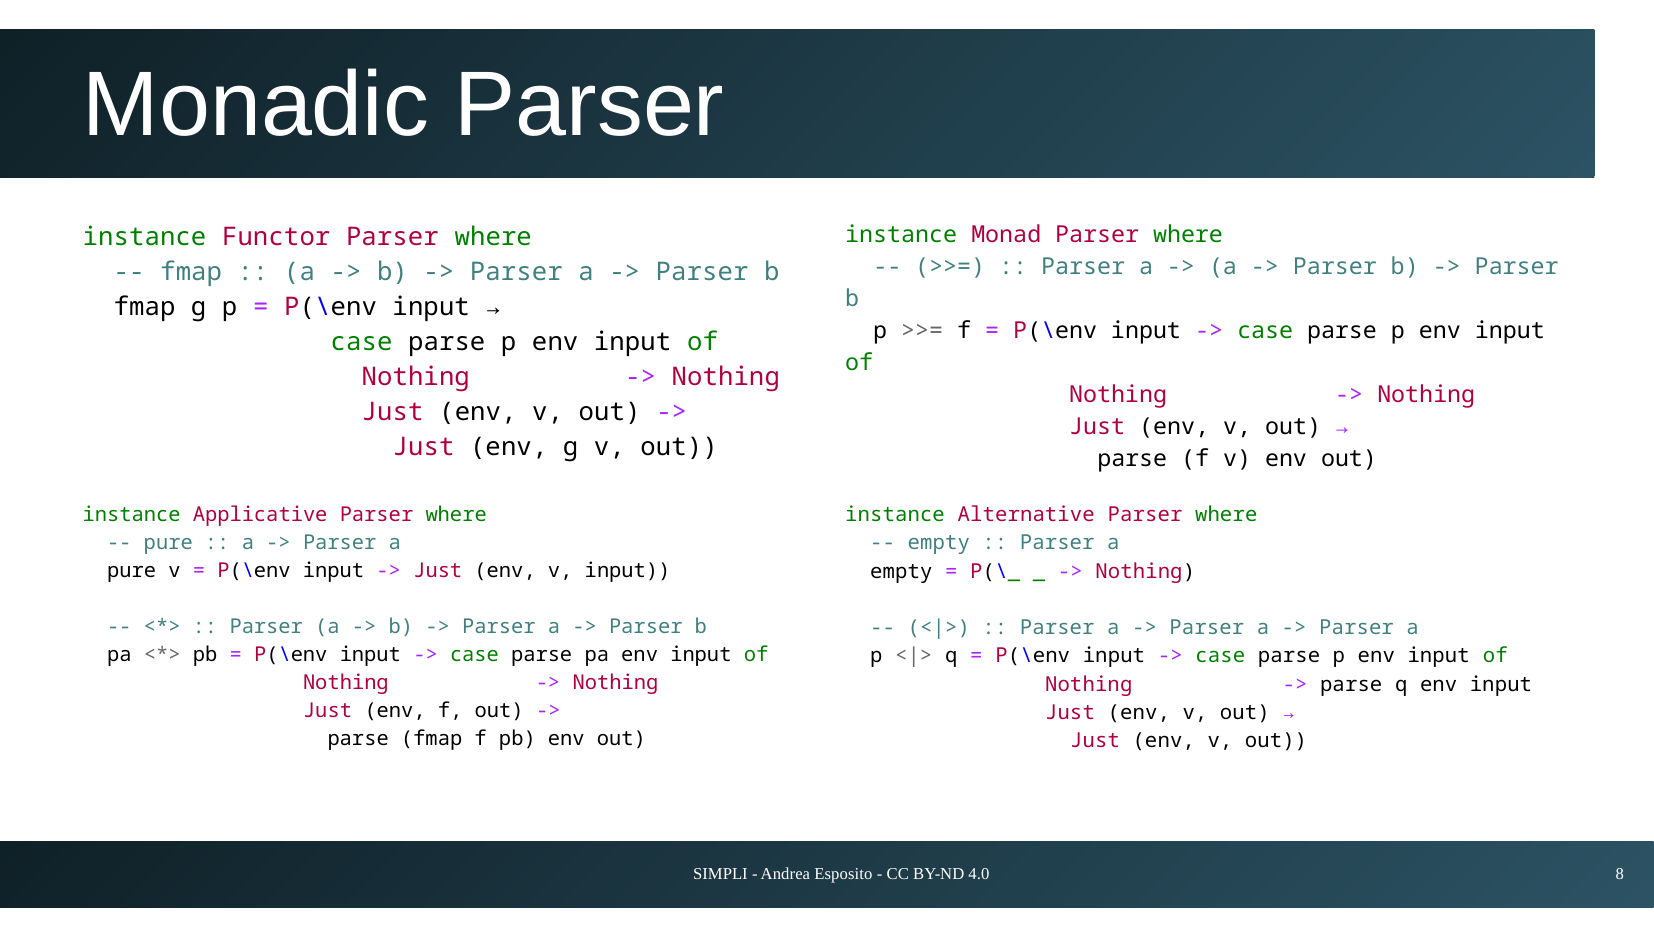

# Monadic Parser
instance Functor Parser where
 -- fmap :: (a -> b) -> Parser a -> Parser b
 fmap g p = P(\env input →
 case parse p env input of
 Nothing -> Nothing
 Just (env, v, out) ->
 Just (env, g v, out))
instance Monad Parser where
 -- (>>=) :: Parser a -> (a -> Parser b) -> Parser b
 p >>= f = P(\env input -> case parse p env input of
 Nothing -> Nothing
 Just (env, v, out) →
 parse (f v) env out)
instance Applicative Parser where
 -- pure :: a -> Parser a
 pure v = P(\env input -> Just (env, v, input))
 -- <*> :: Parser (a -> b) -> Parser a -> Parser b
 pa <*> pb = P(\env input -> case parse pa env input of
 Nothing -> Nothing
 Just (env, f, out) ->
 parse (fmap f pb) env out)
instance Alternative Parser where
 -- empty :: Parser a
 empty = P(\_ _ -> Nothing)
 -- (<|>) :: Parser a -> Parser a -> Parser a
 p <|> q = P(\env input -> case parse p env input of
 Nothing -> parse q env input
 Just (env, v, out) →
 Just (env, v, out))
SIMPLI - Andrea Esposito - CC BY-ND 4.0
8